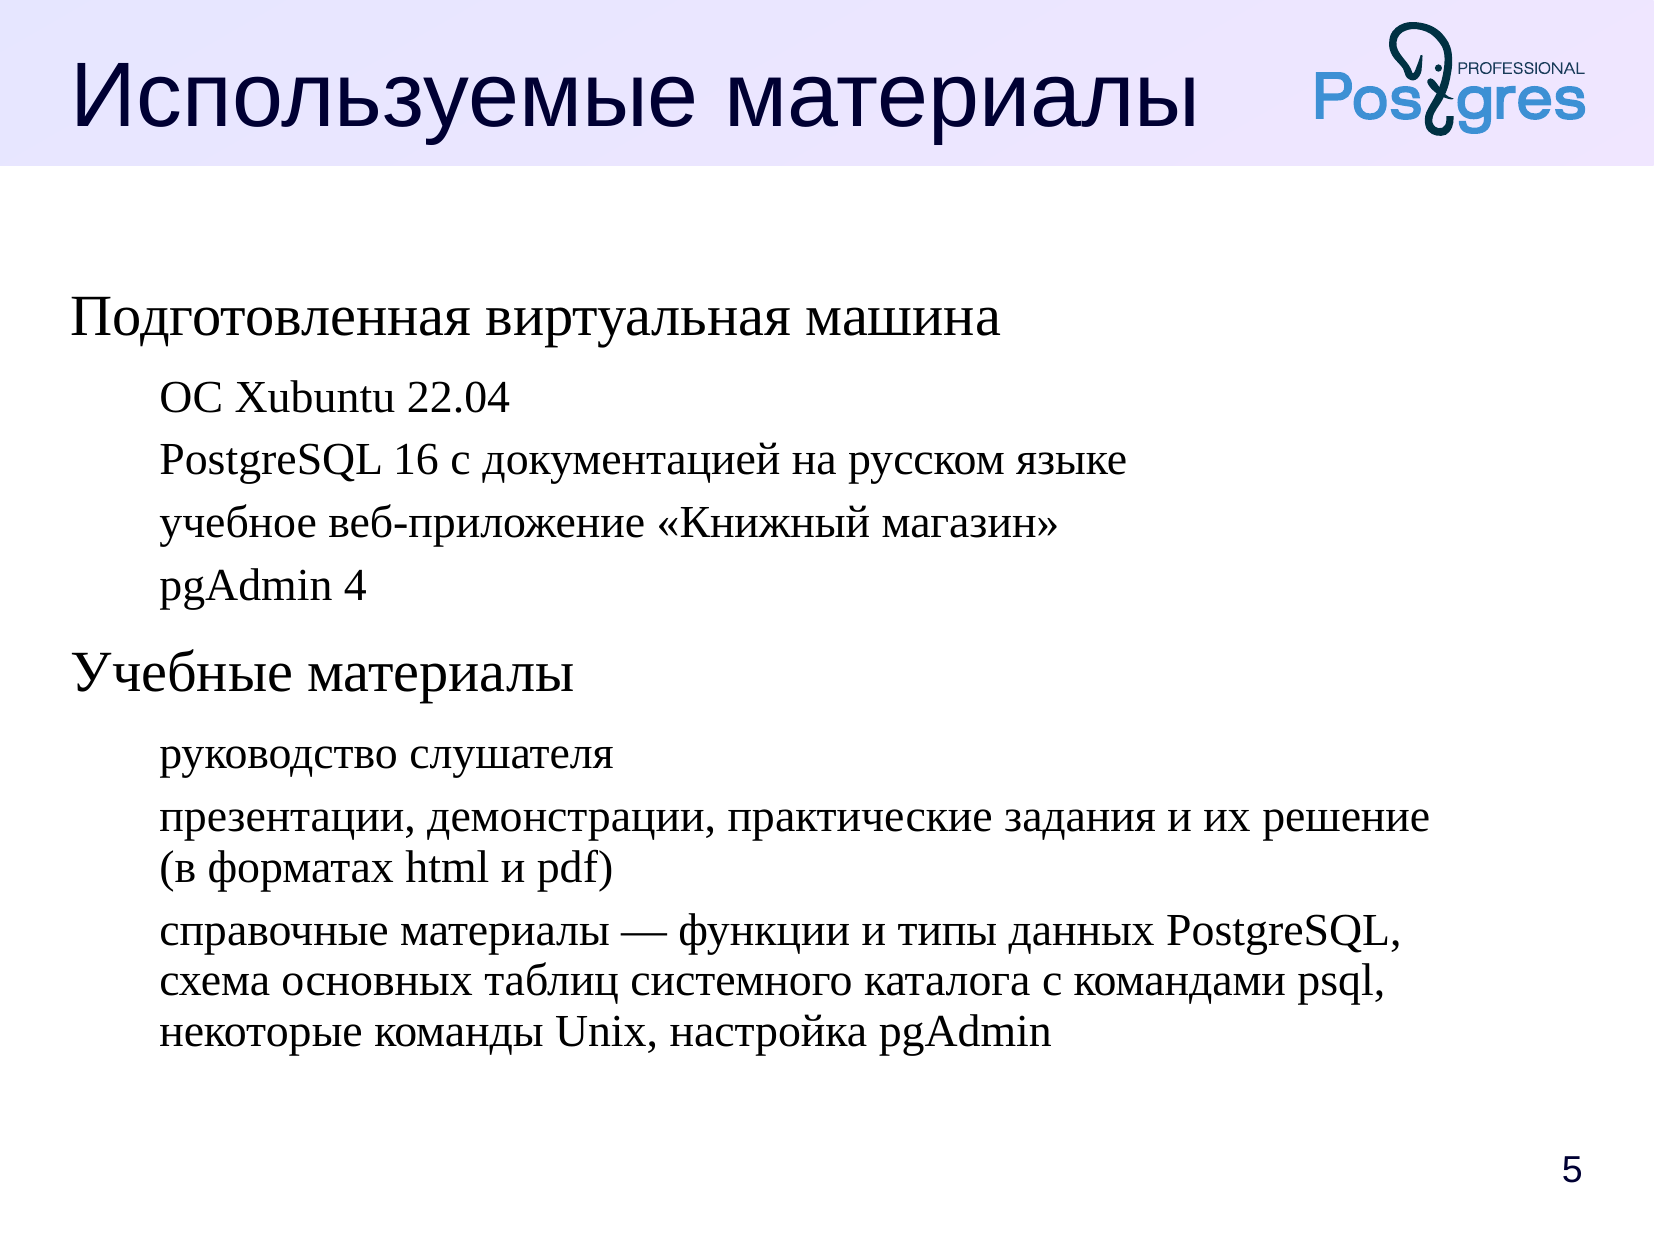

# Используемые материалы
Подготовленная виртуальная машина
ОС Xubuntu 22.04
PostgreSQL 16 с документацией на русском языке
учебное веб-приложение «Книжный магазин»
pgAdmin 4
Учебные материалы
руководство слушателя
презентации, демонстрации, практические задания и их решение
(в форматах html и pdf)
справочные материалы — функции и типы данных PostgreSQL,
схема основных таблиц системного каталога с командами psql,
некоторые команды Unix, настройка pgAdmin